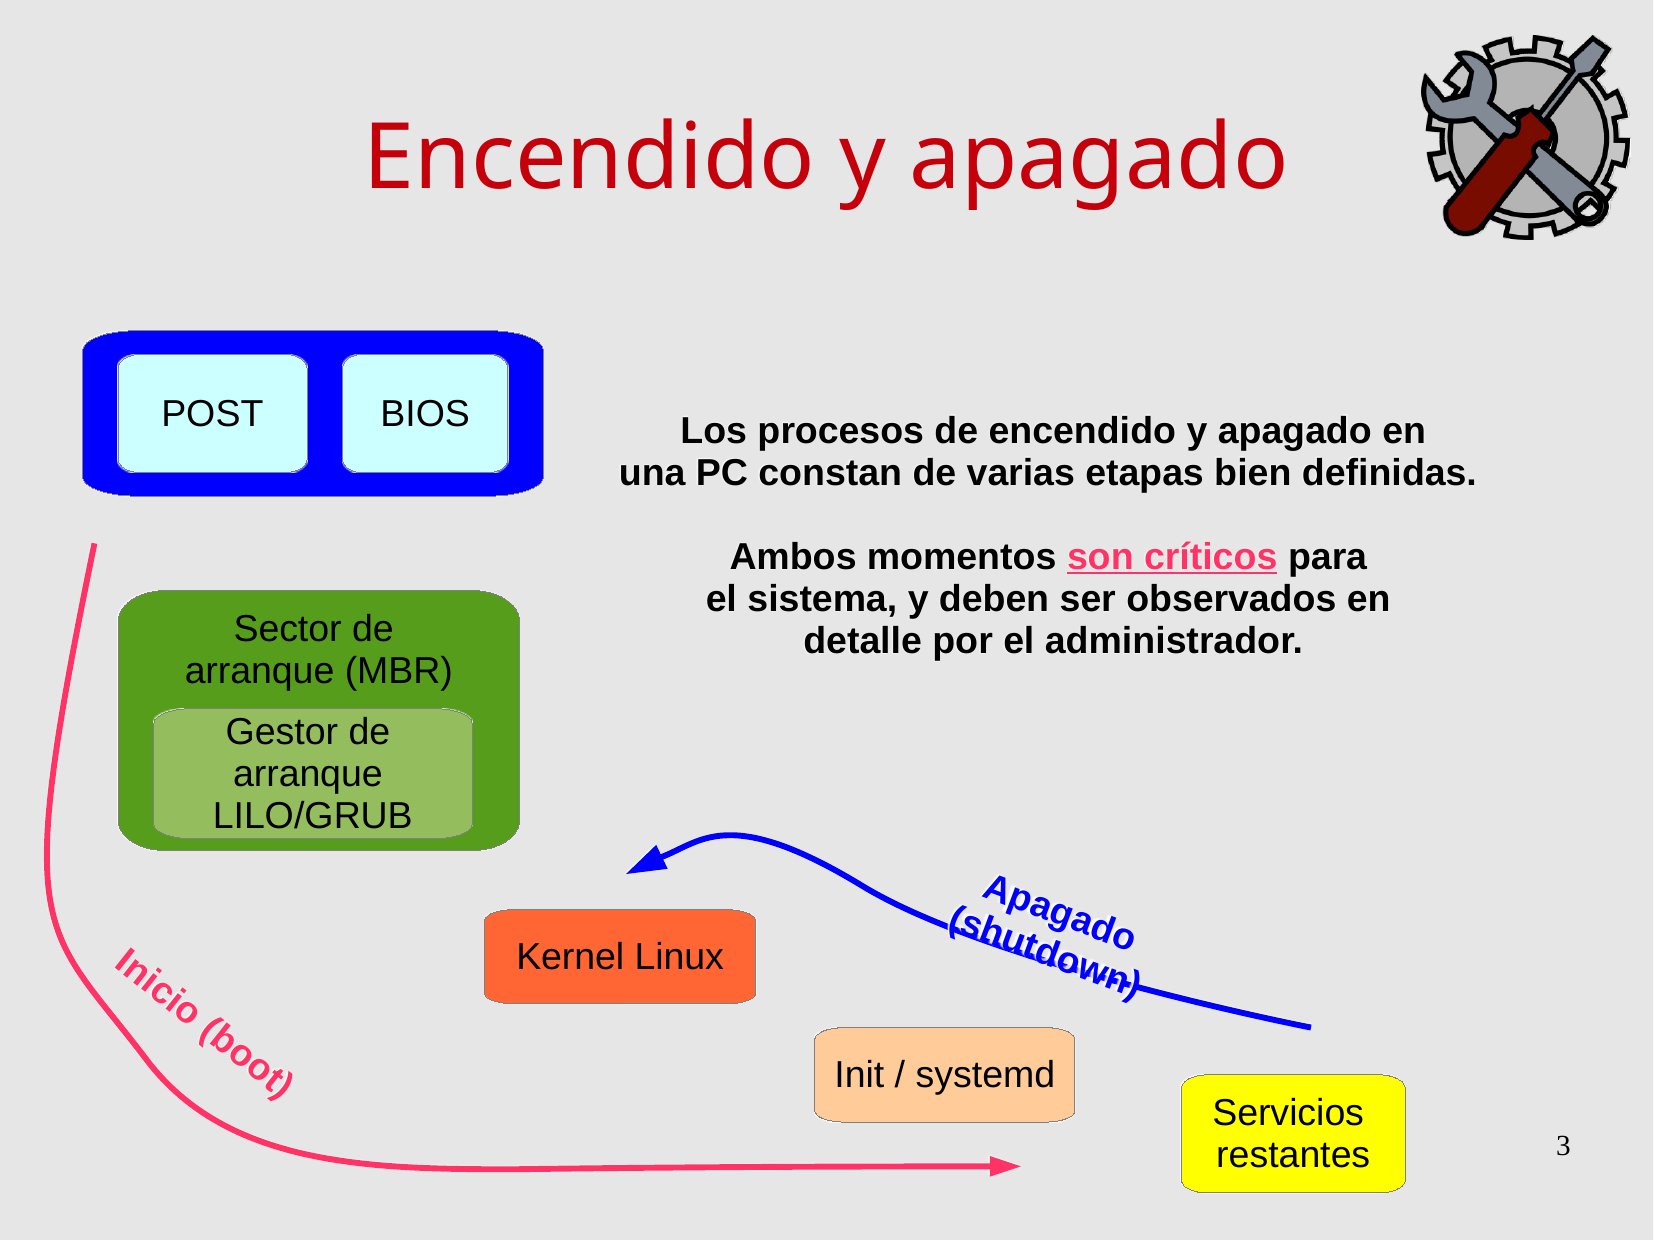

# Encendido y apagado
POST
BIOS
Los procesos de encendido y apagado en
una PC constan de varias etapas bien definidas.
Ambos momentos son críticos para
el sistema, y deben ser observados en
detalle por el administrador.
Sector de
arranque (MBR)
Gestor de
arranque
LILO/GRUB
Apagado (shutdown)
Kernel Linux
Inicio (boot)
Init / systemd
Servicios
restantes
3